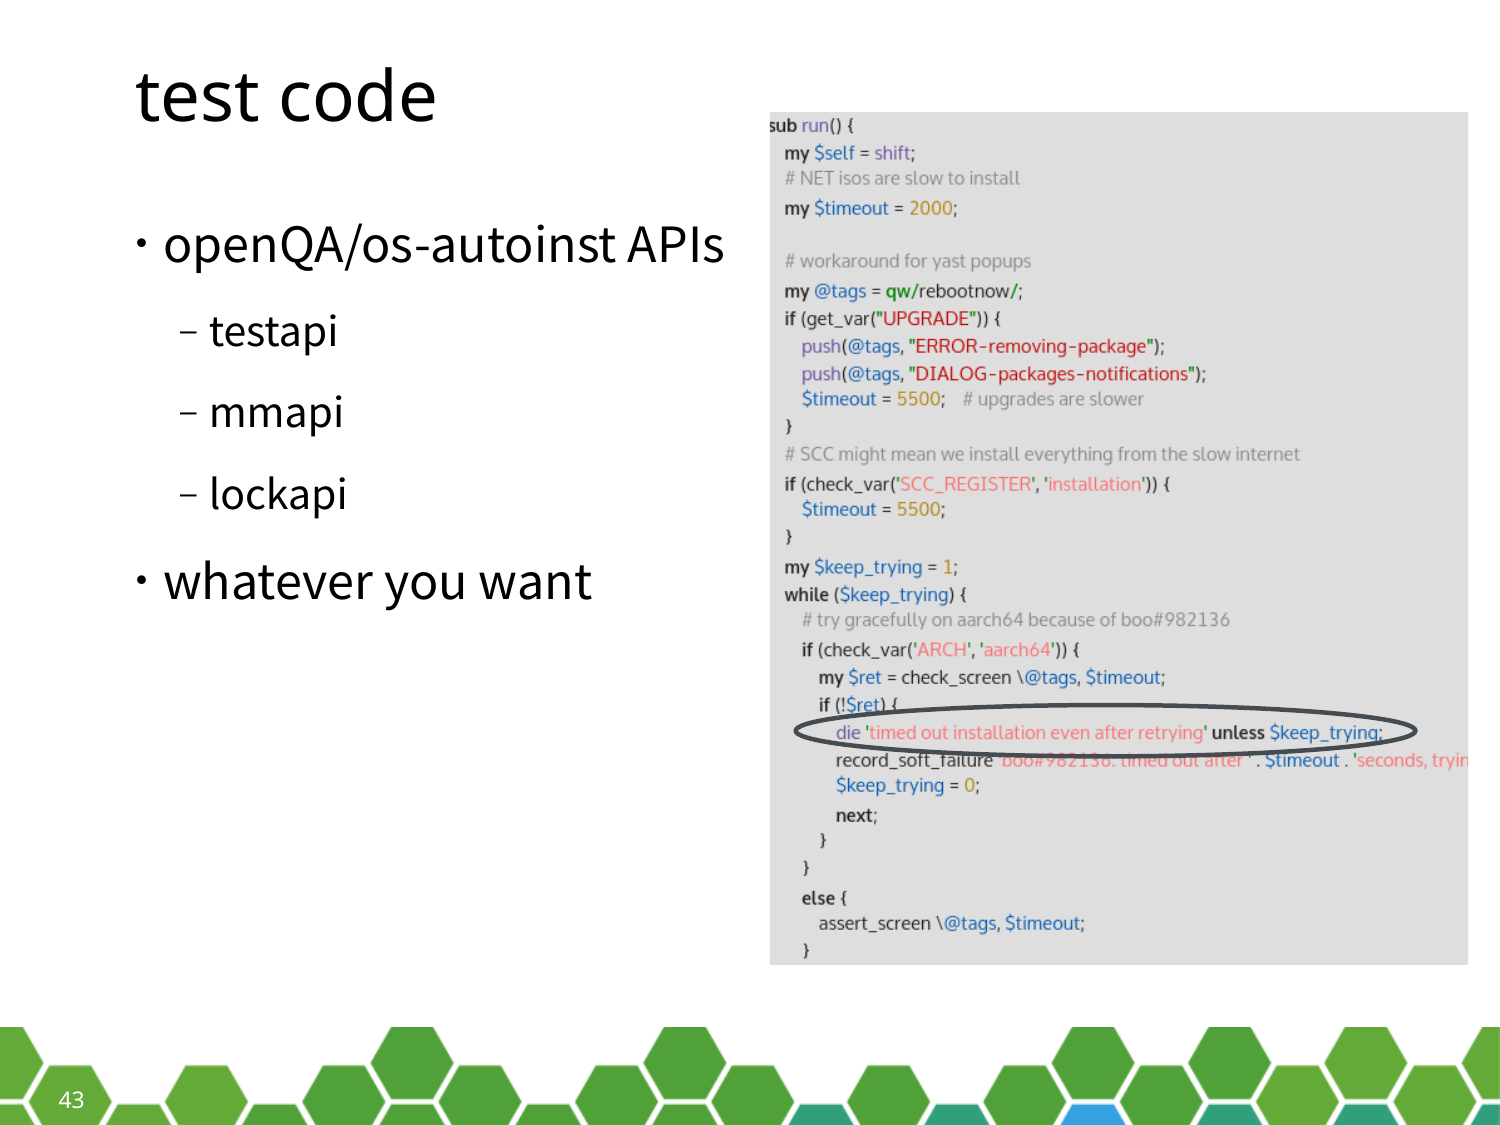

# test code
openQA/os-autoinst APIs
testapi
mmapi
lockapi
whatever you want